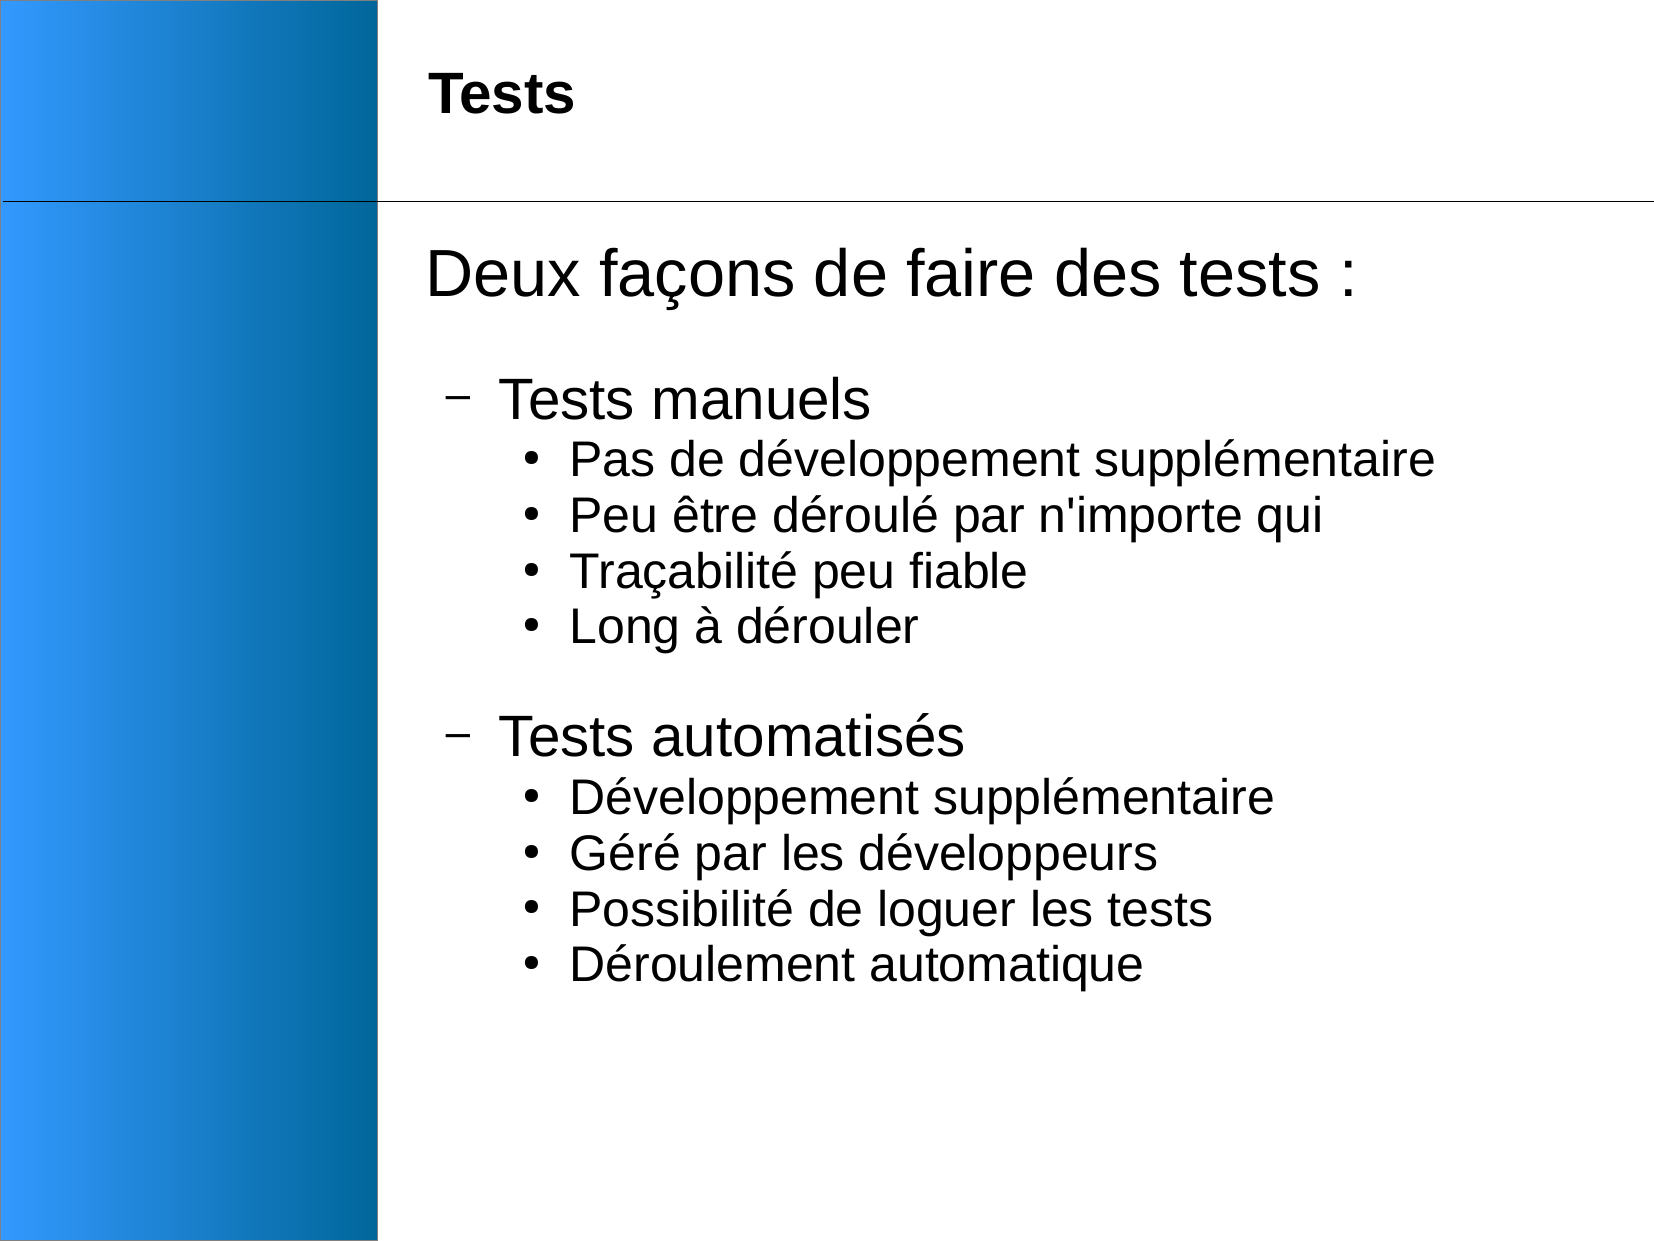

Tests
# Deux façons de faire des tests :
Tests manuels
Pas de développement supplémentaire
Peu être déroulé par n'importe qui
Traçabilité peu fiable
Long à dérouler
Tests automatisés
Développement supplémentaire
Géré par les développeurs
Possibilité de loguer les tests
Déroulement automatique